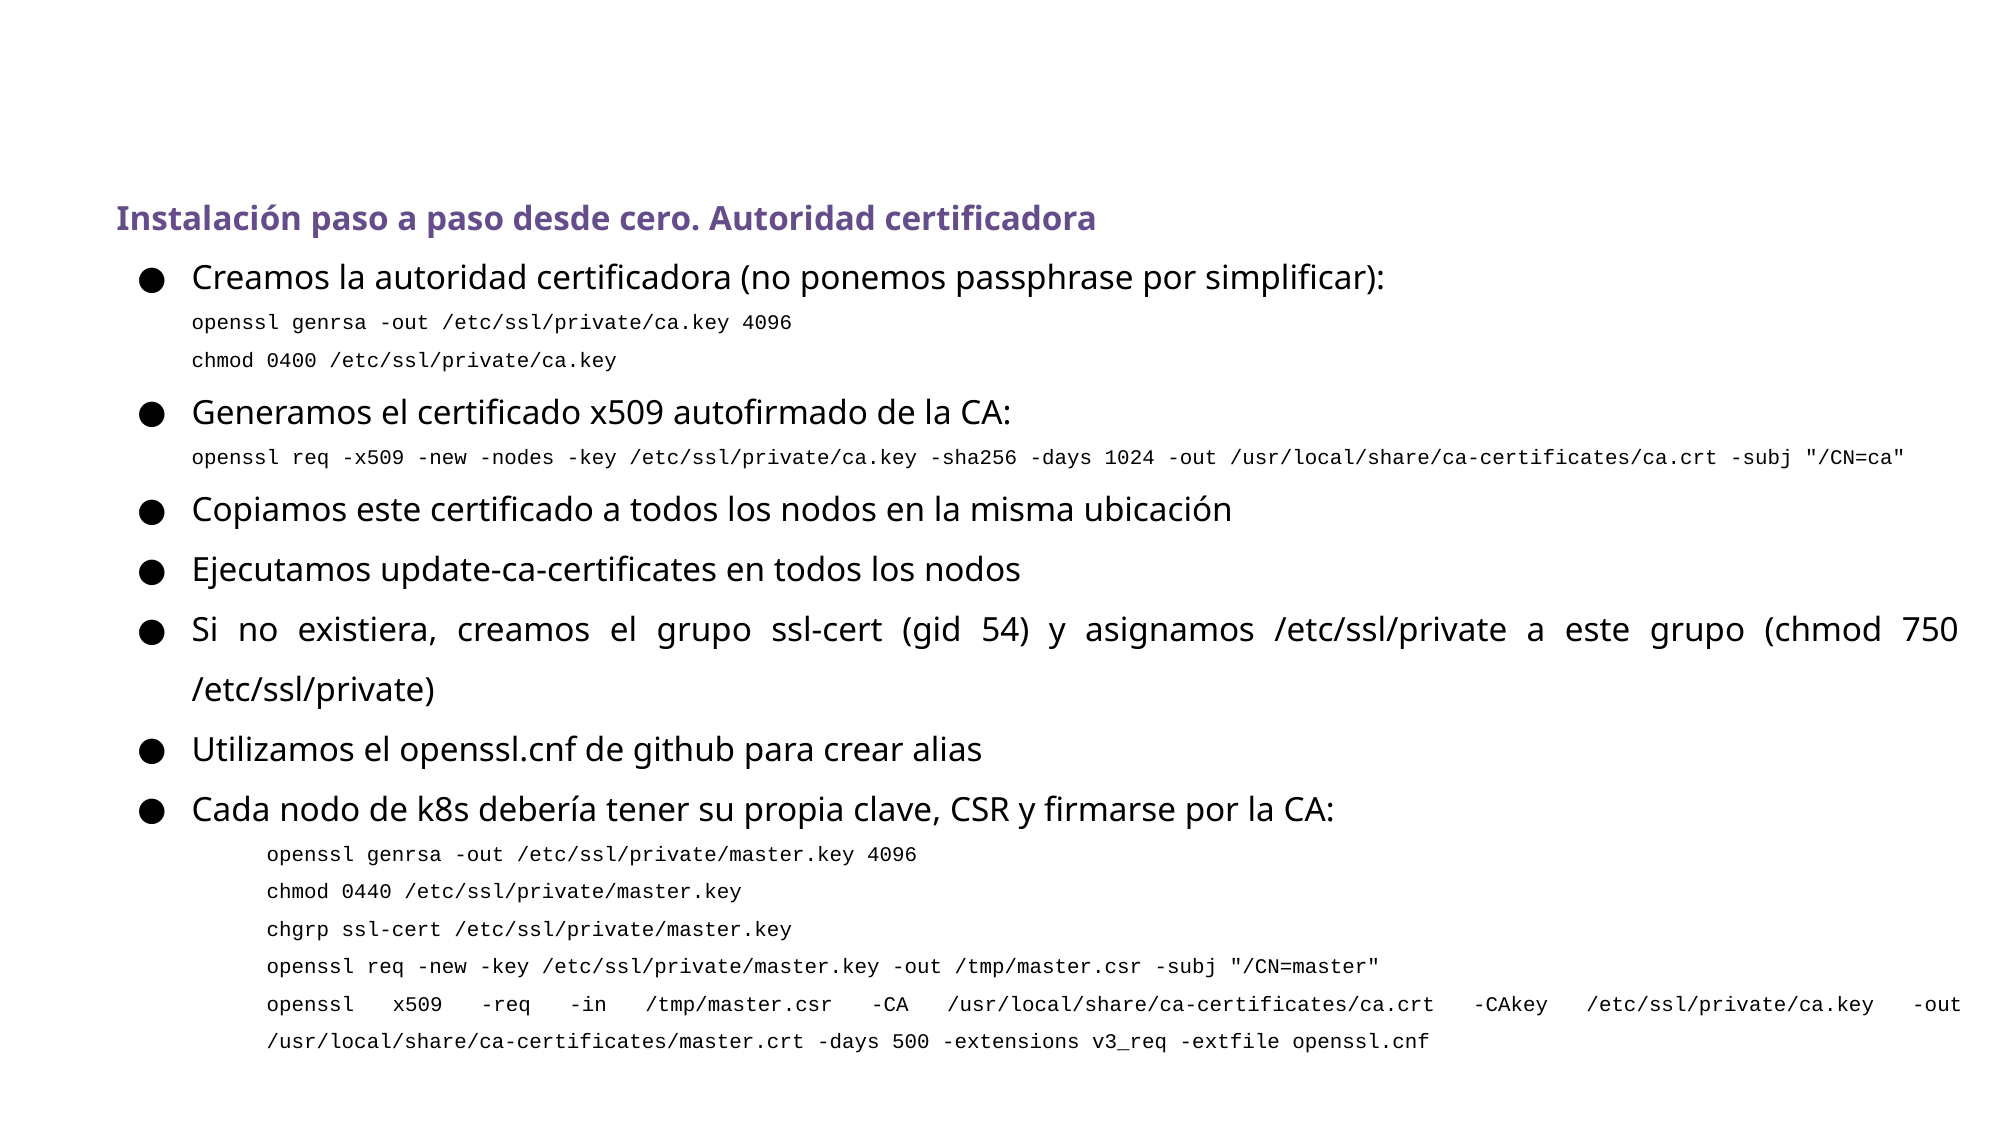

Instalación paso a paso desde cero. Autoridad certificadora
Creamos la autoridad certificadora (no ponemos passphrase por simplificar):
openssl genrsa -out /etc/ssl/private/ca.key 4096
chmod 0400 /etc/ssl/private/ca.key
Generamos el certificado x509 autofirmado de la CA:
openssl req -x509 -new -nodes -key /etc/ssl/private/ca.key -sha256 -days 1024 -out /usr/local/share/ca-certificates/ca.crt -subj "/CN=ca"
Copiamos este certificado a todos los nodos en la misma ubicación
Ejecutamos update-ca-certificates en todos los nodos
Si no existiera, creamos el grupo ssl-cert (gid 54) y asignamos /etc/ssl/private a este grupo (chmod 750 /etc/ssl/private)
Utilizamos el openssl.cnf de github para crear alias
Cada nodo de k8s debería tener su propia clave, CSR y firmarse por la CA:
openssl genrsa -out /etc/ssl/private/master.key 4096
chmod 0440 /etc/ssl/private/master.key
chgrp ssl-cert /etc/ssl/private/master.key
openssl req -new -key /etc/ssl/private/master.key -out /tmp/master.csr -subj "/CN=master"
openssl x509 -req -in /tmp/master.csr -CA /usr/local/share/ca-certificates/ca.crt -CAkey /etc/ssl/private/ca.key -out /usr/local/share/ca-certificates/master.crt -days 500 -extensions v3_req -extfile openssl.cnf